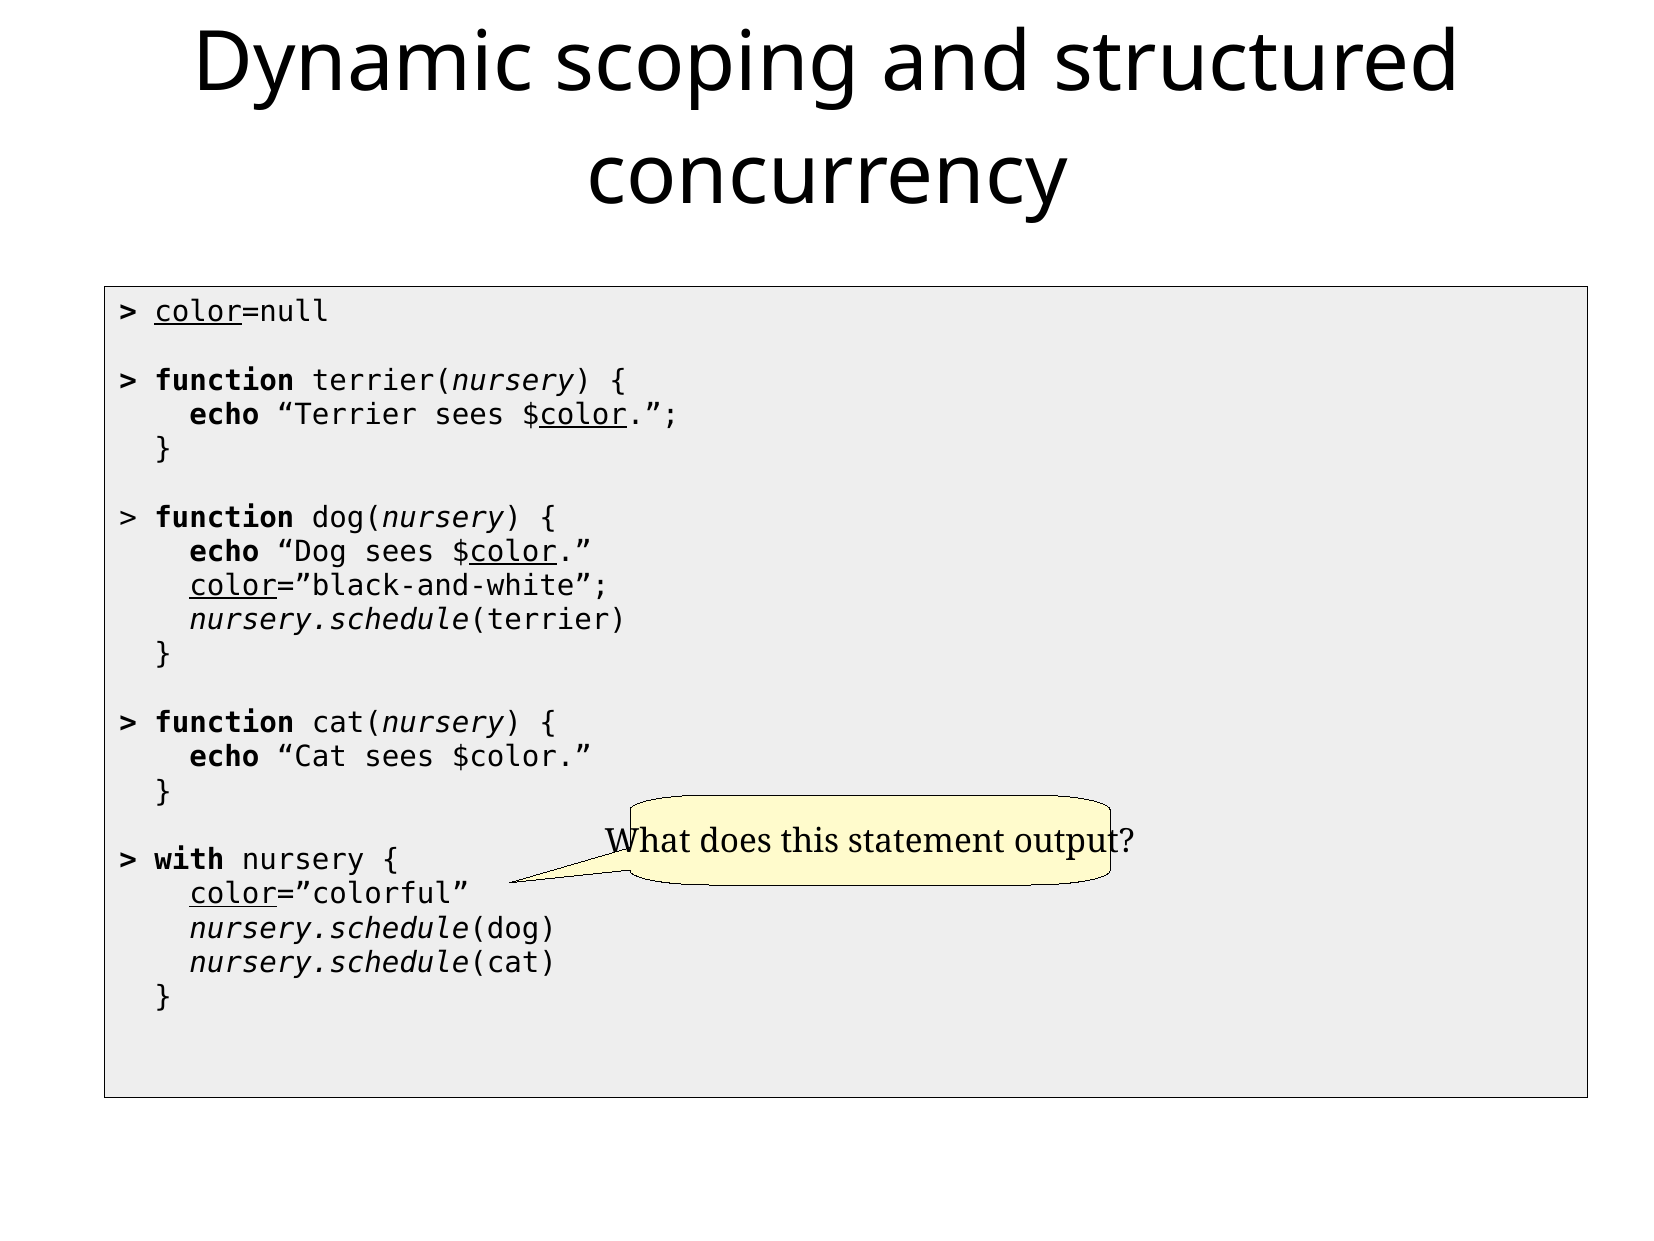

# Dynamic scoping and structured concurrency
> color=null
> function terrier(nursery) {
 echo “Terrier sees $color.”;
 }
> function dog(nursery) {
 echo “Dog sees $color.”
 color=”black-and-white”;
 nursery.schedule(terrier)
 }
> function cat(nursery) {
 echo “Cat sees $color.”
 }
> with nursery {
 color=”colorful”
 nursery.schedule(dog)
 nursery.schedule(cat)
 }
What does this statement output?